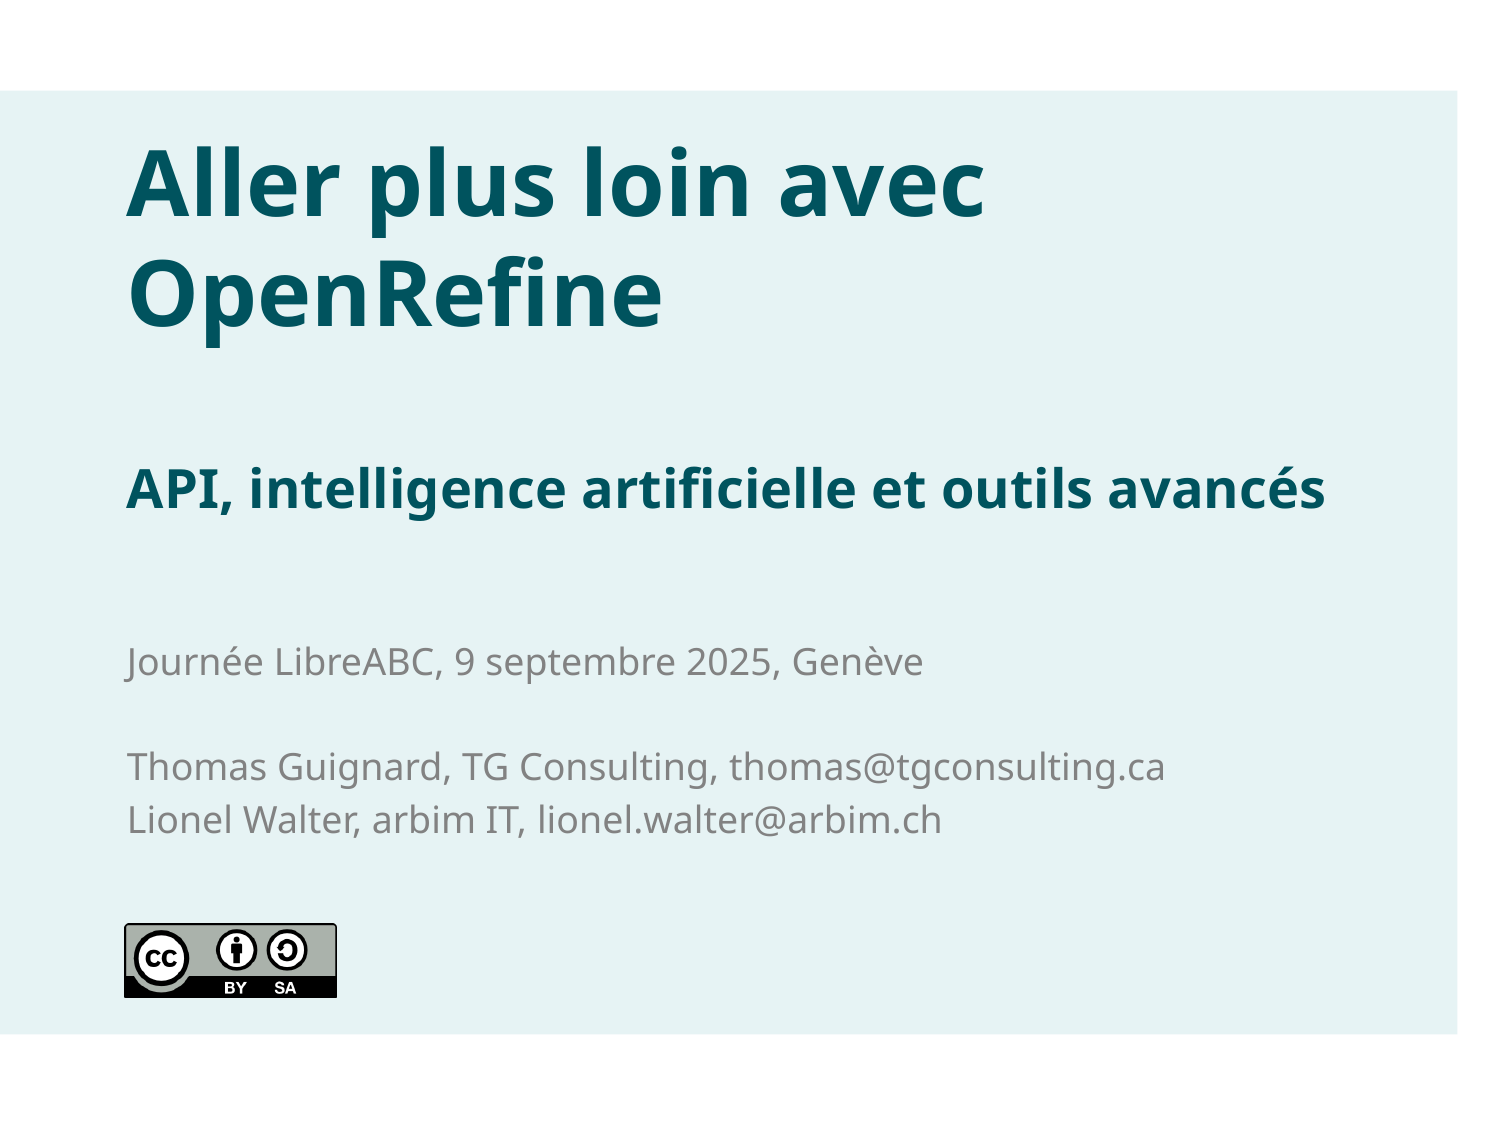

Aller plus loin avec OpenRefine
API, intelligence artificielle et outils avancés
Journée LibreABC, 9 septembre 2025, Genève
Thomas Guignard, TG Consulting, thomas@tgconsulting.ca
Lionel Walter, arbim IT, lionel.walter@arbim.ch